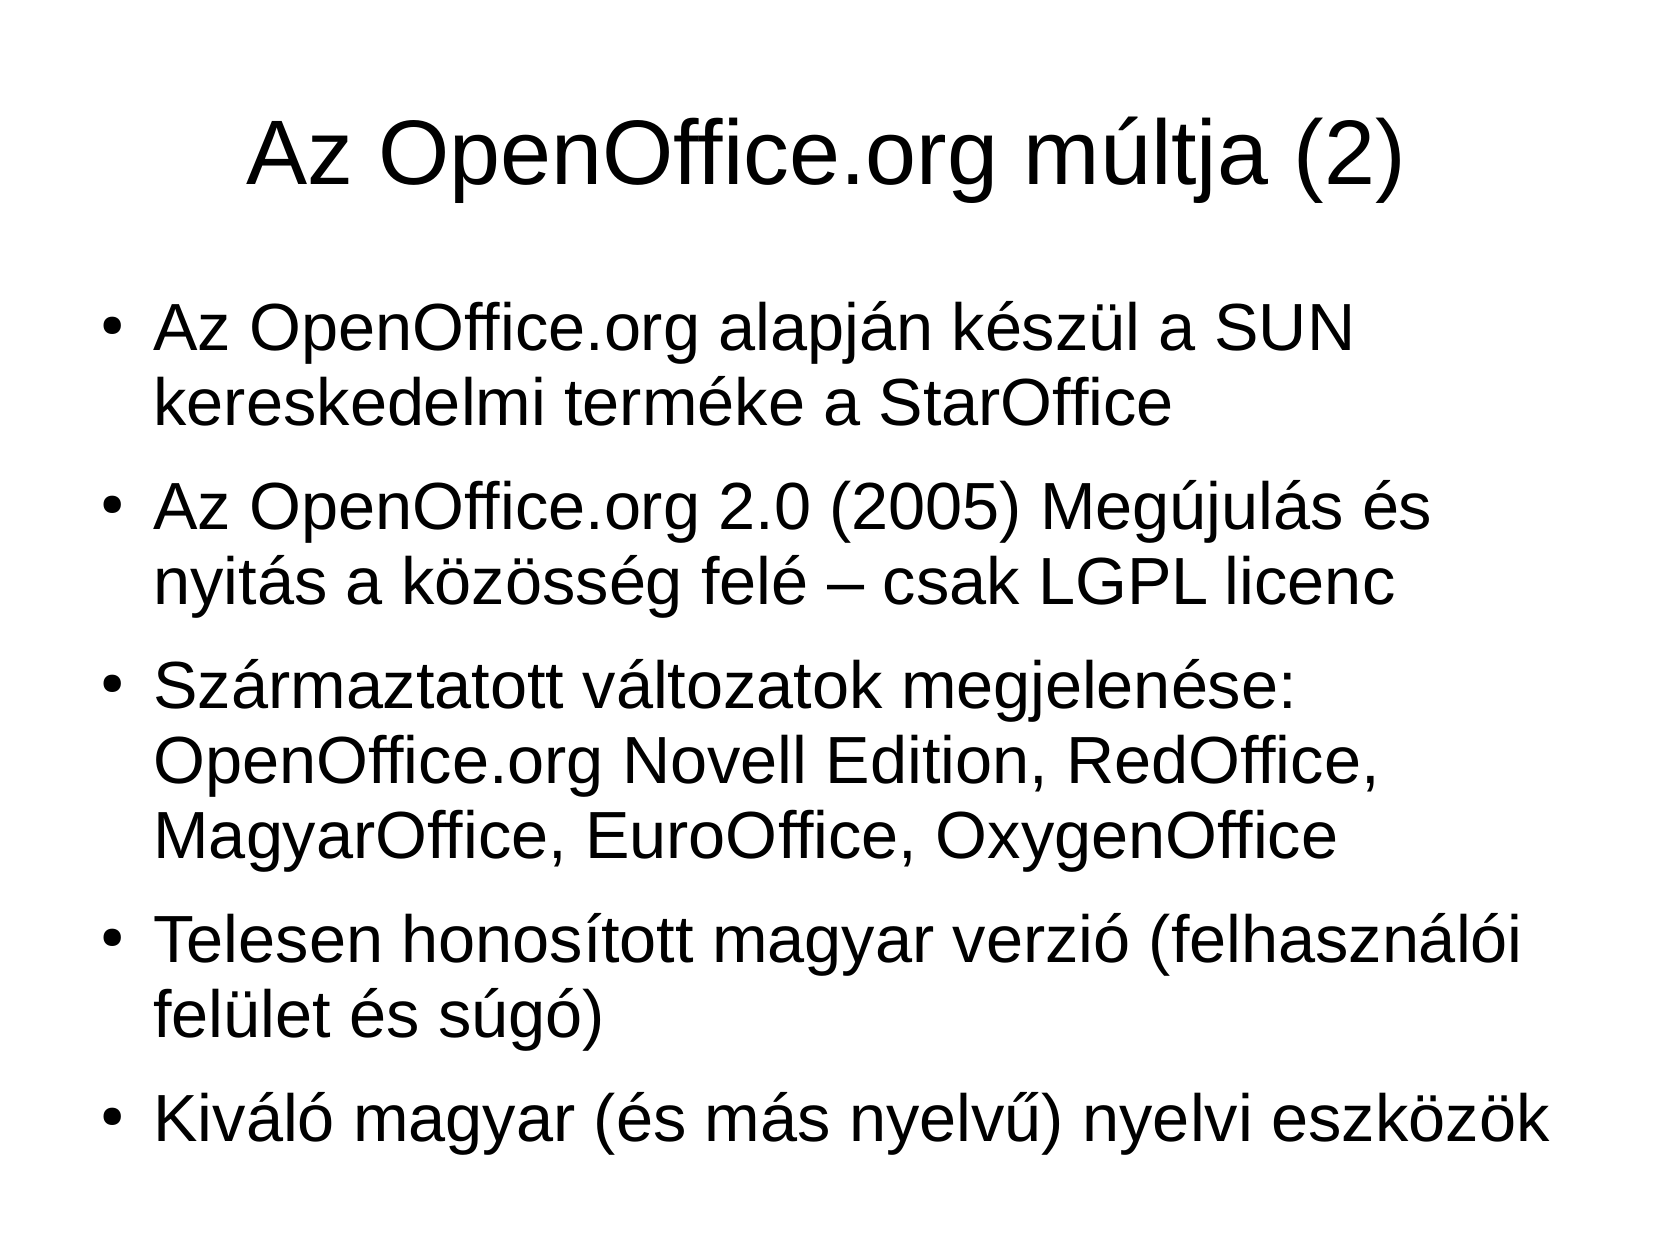

# Az OpenOffice.org múltja (2)
Az OpenOffice.org alapján készül a SUN kereskedelmi terméke a StarOffice
Az OpenOffice.org 2.0 (2005) Megújulás és nyitás a közösség felé – csak LGPL licenc
Származtatott változatok megjelenése: OpenOffice.org Novell Edition, RedOffice, MagyarOffice, EuroOffice, OxygenOffice
Telesen honosított magyar verzió (felhasználói felület és súgó)
Kiváló magyar (és más nyelvű) nyelvi eszközök